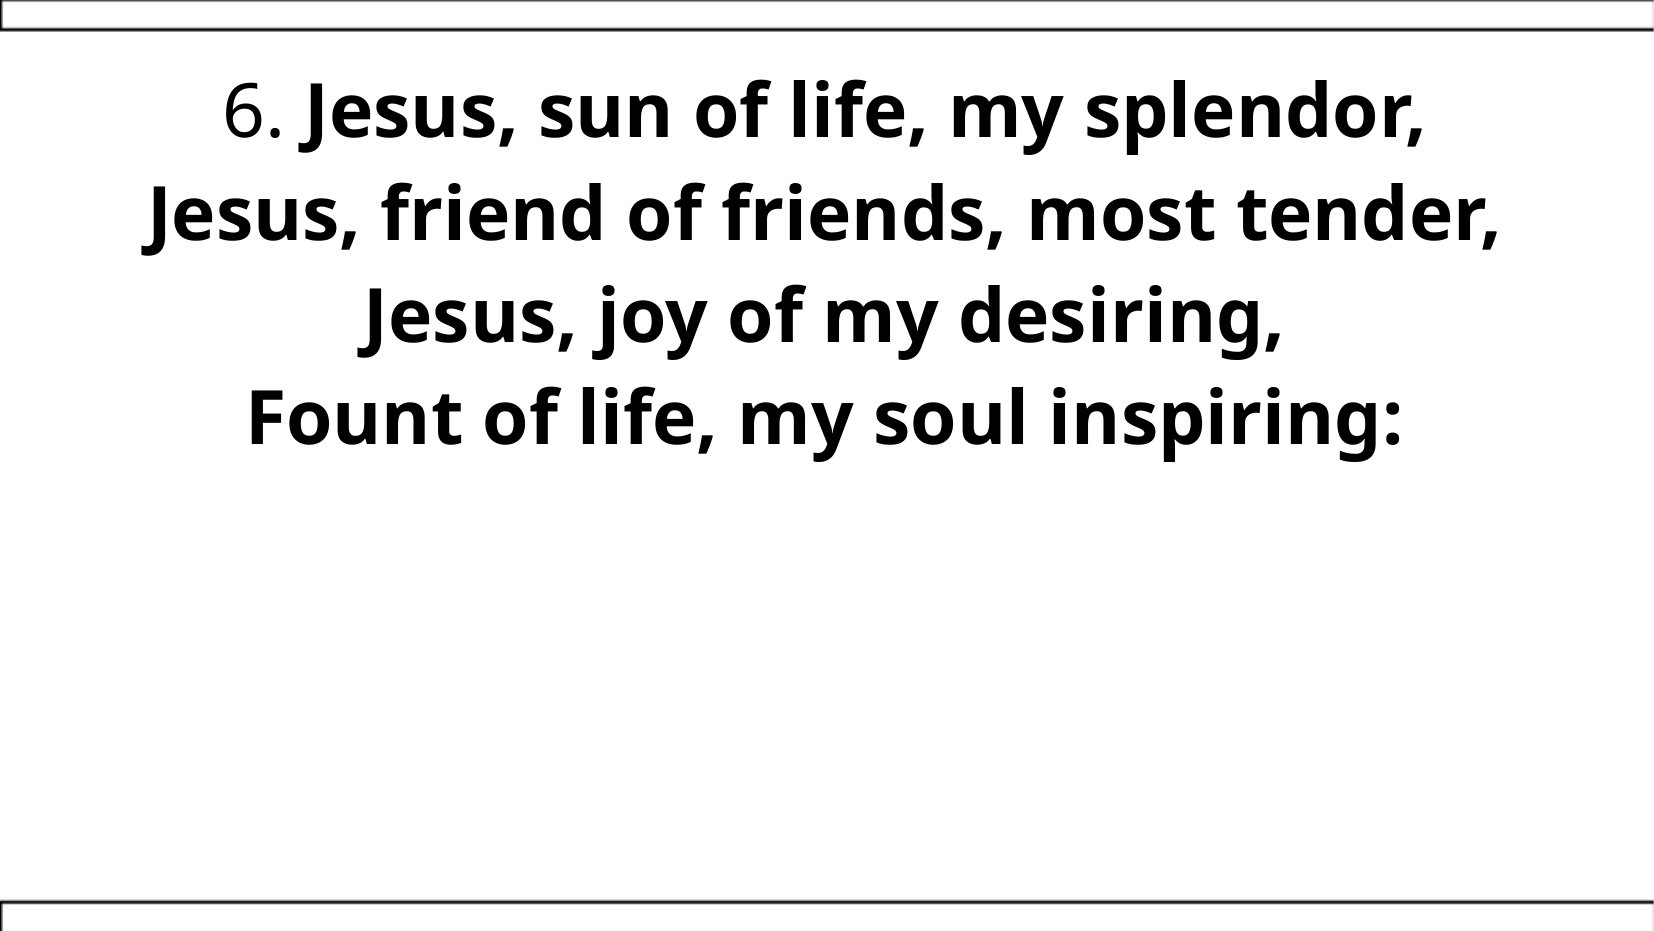

6. Jesus, sun of life, my splendor,
Jesus, friend of friends, most tender,
Jesus, joy of my desiring,
Fount of life, my soul inspiring: